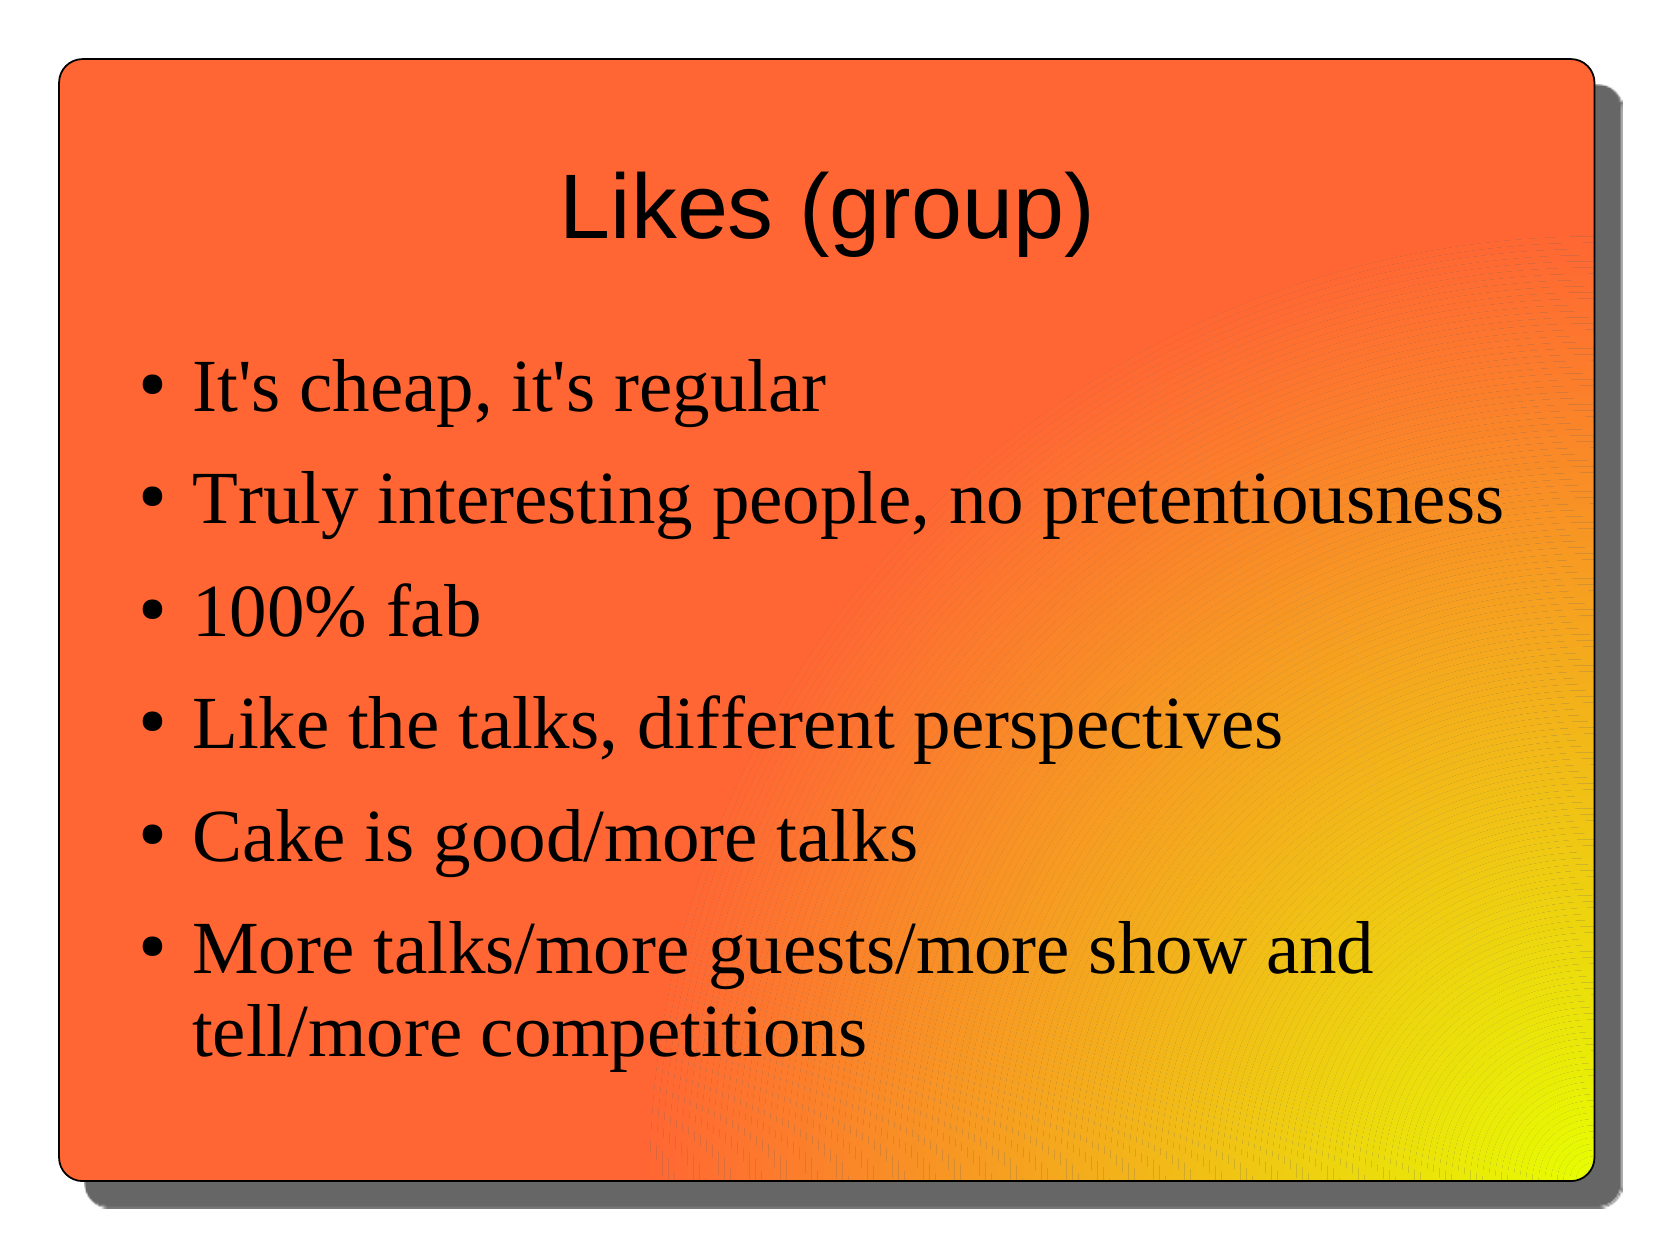

# Likes (group)
It's cheap, it's regular
Truly interesting people, no pretentiousness
100% fab
Like the talks, different perspectives
Cake is good/more talks
More talks/more guests/more show and tell/more competitions